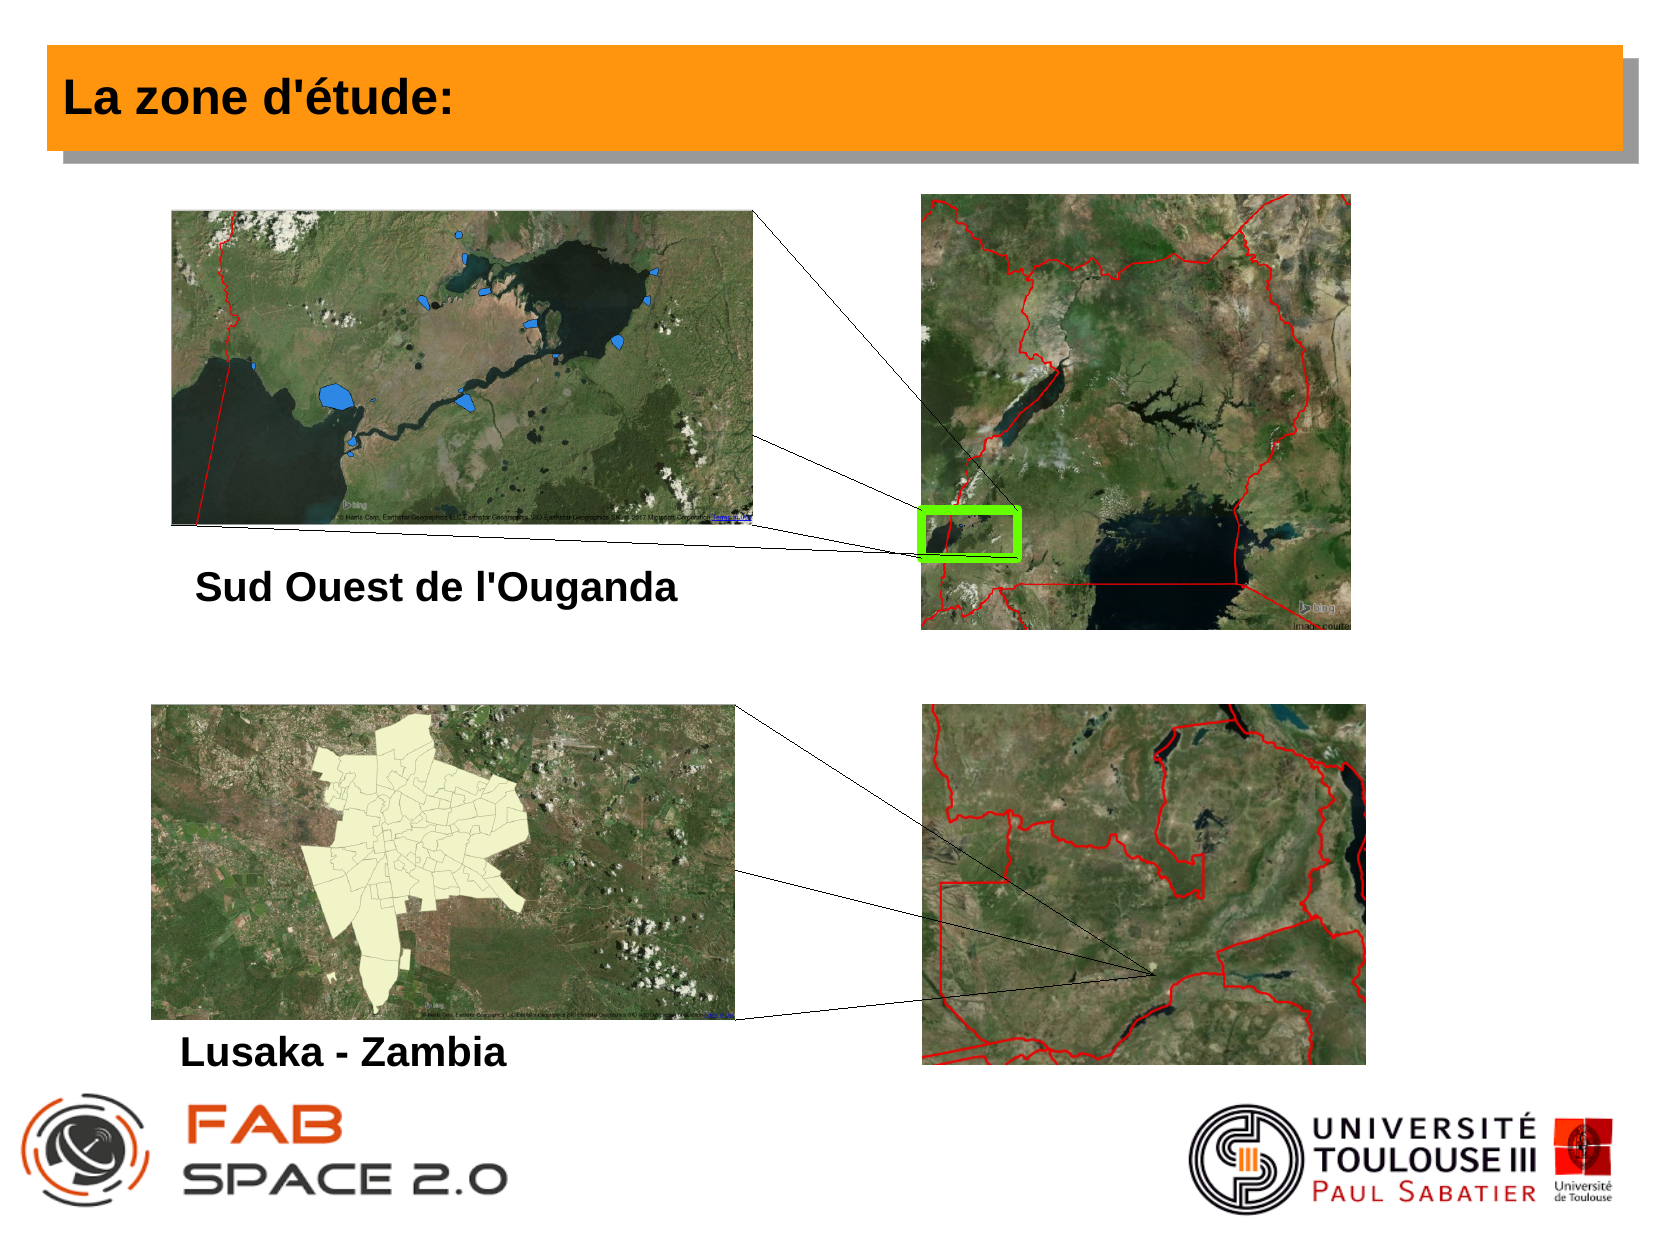

La zone d'étude:
Sud Ouest de l'Ouganda
Lusaka - Zambia